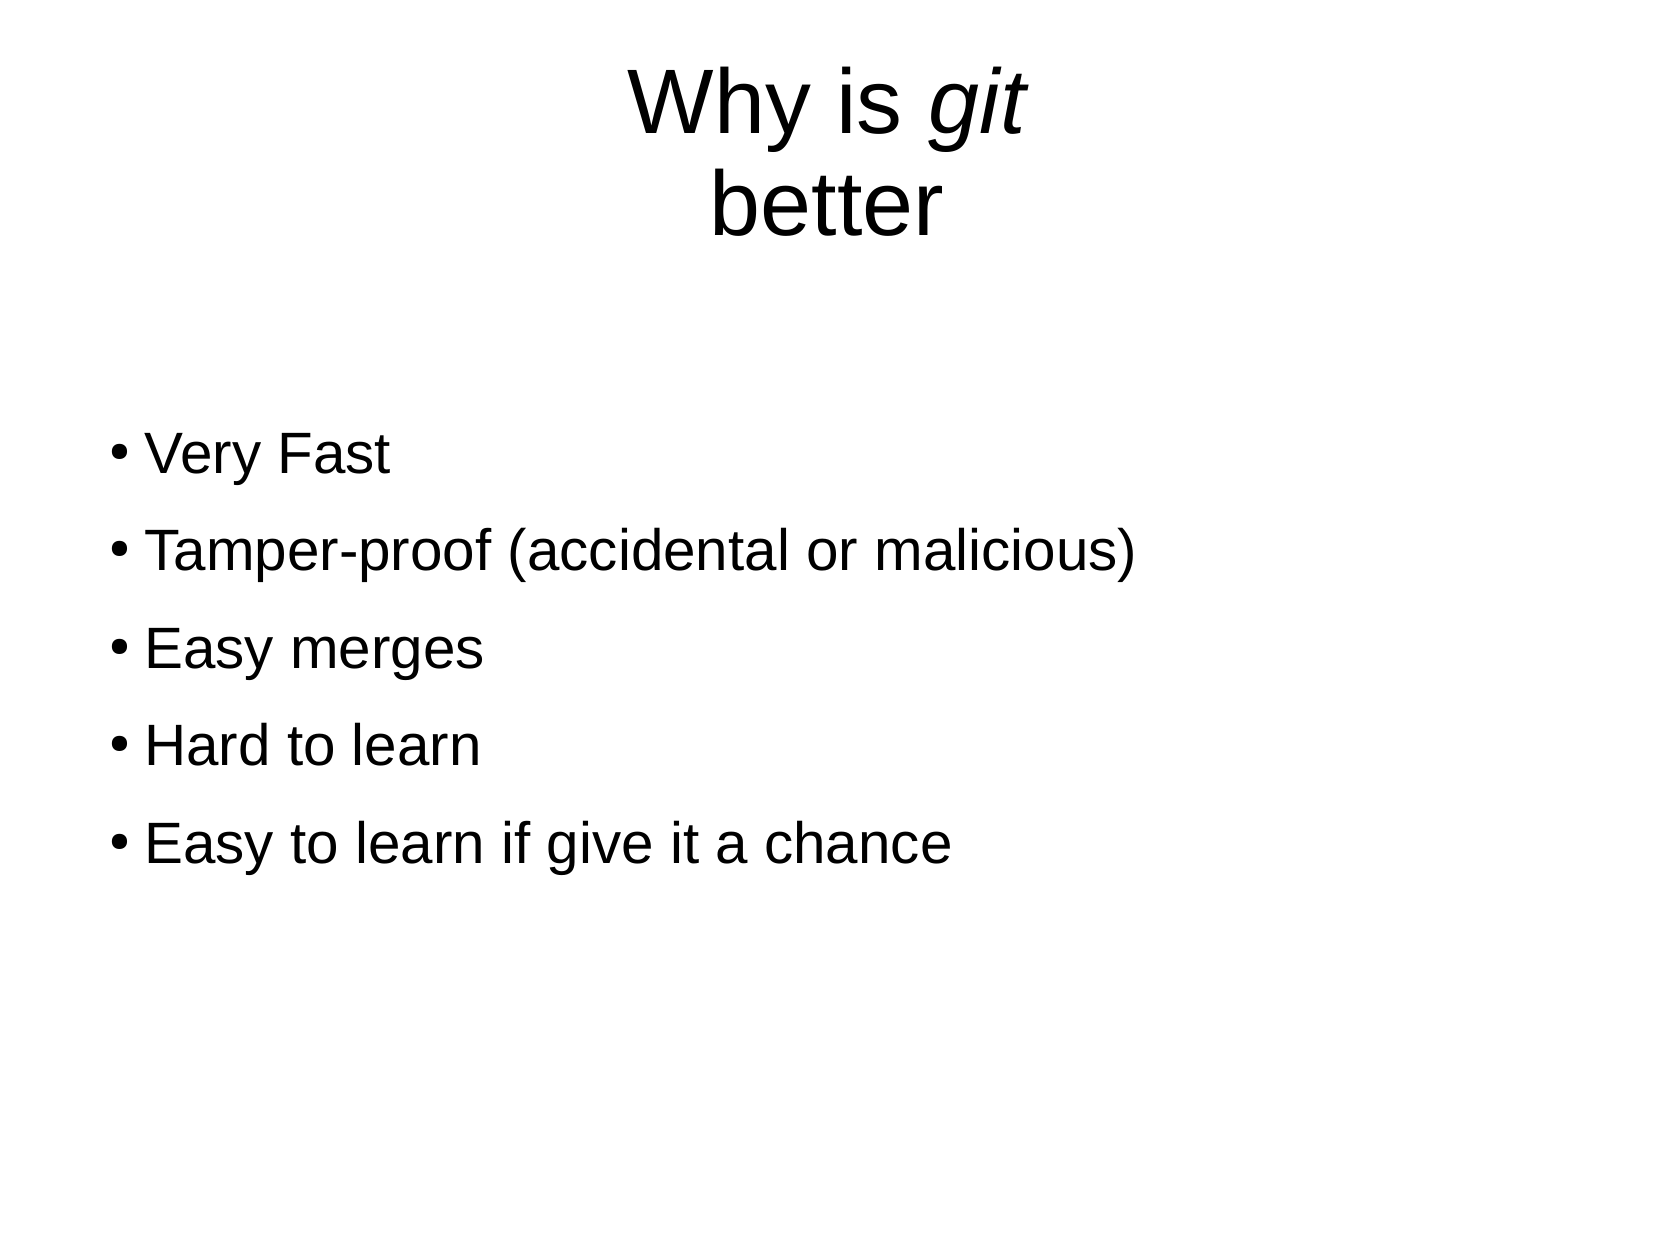

# Why is git better
Very Fast
Tamper-proof (accidental or malicious)
Easy merges
Hard to learn
Easy to learn if give it a chance